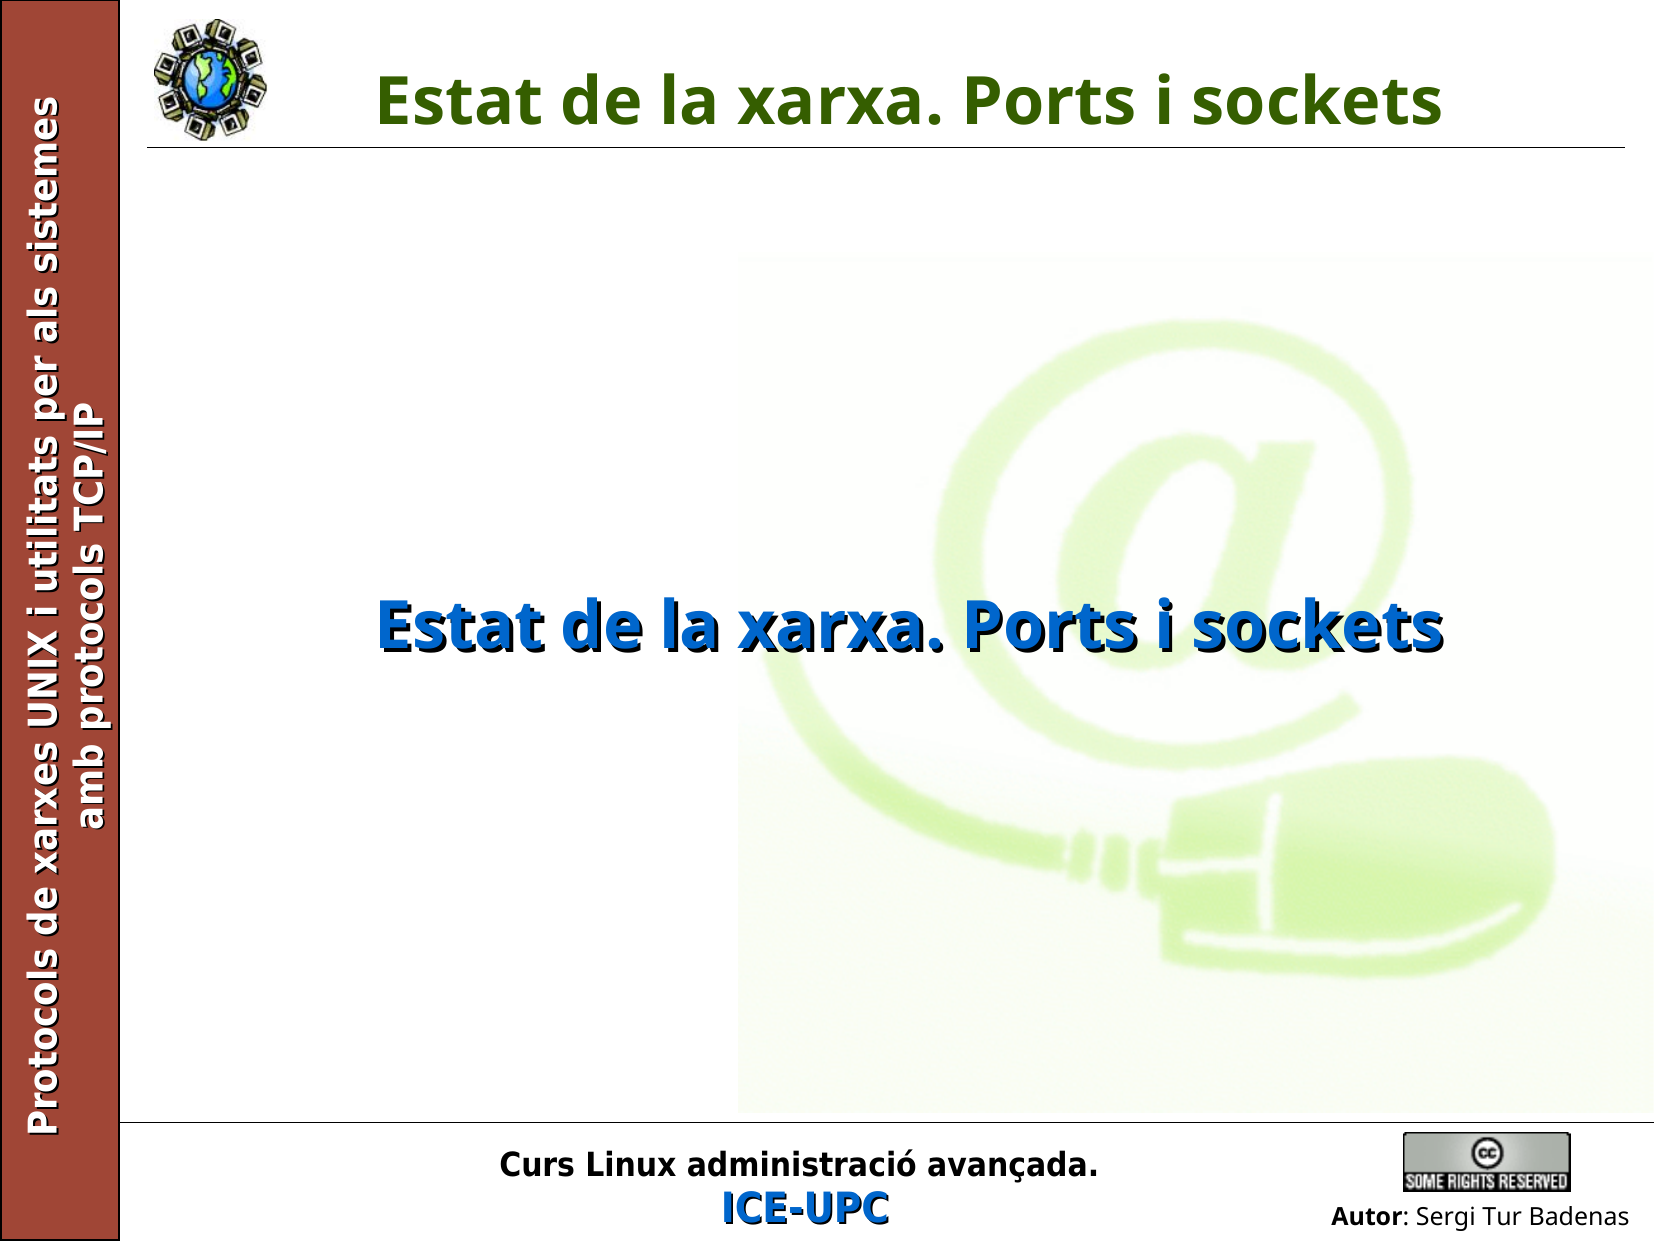

# Estat de la xarxa. Ports i sockets
Estat de la xarxa. Ports i sockets